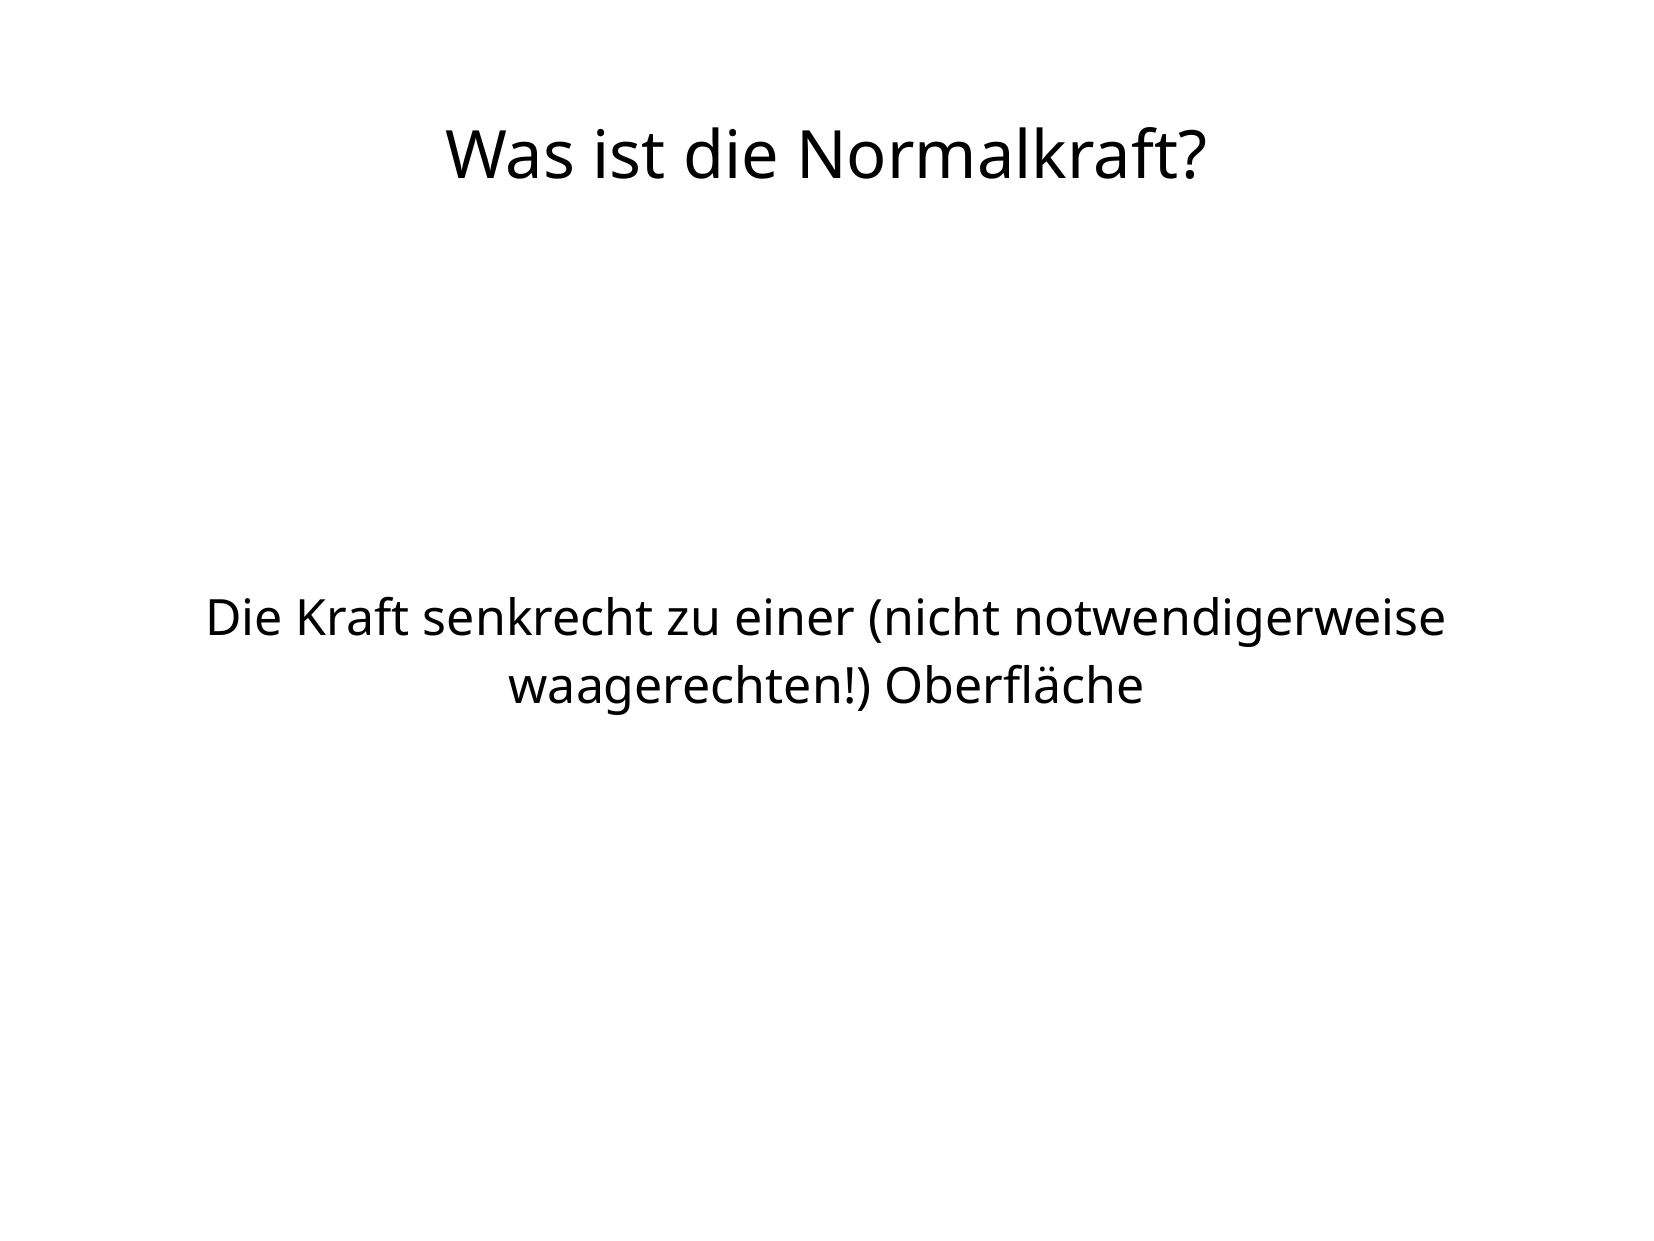

# Was ist die Normalkraft?
Die Kraft senkrecht zu einer (nicht notwendigerweise waagerechten!) Oberfläche